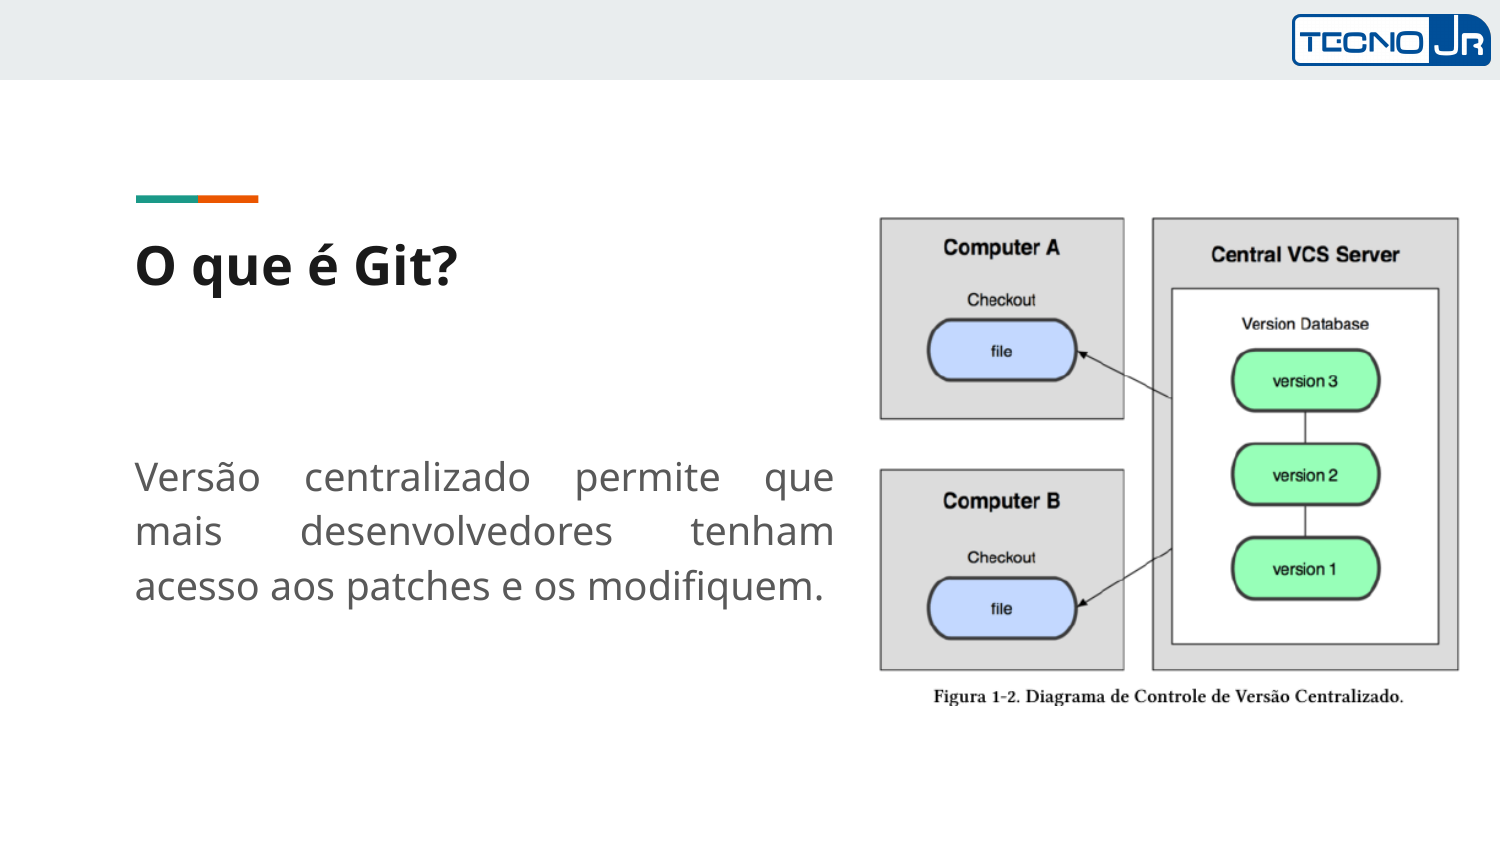

# O que é Git?
Versão centralizado permite que mais desenvolvedores tenham acesso aos patches e os modifiquem.